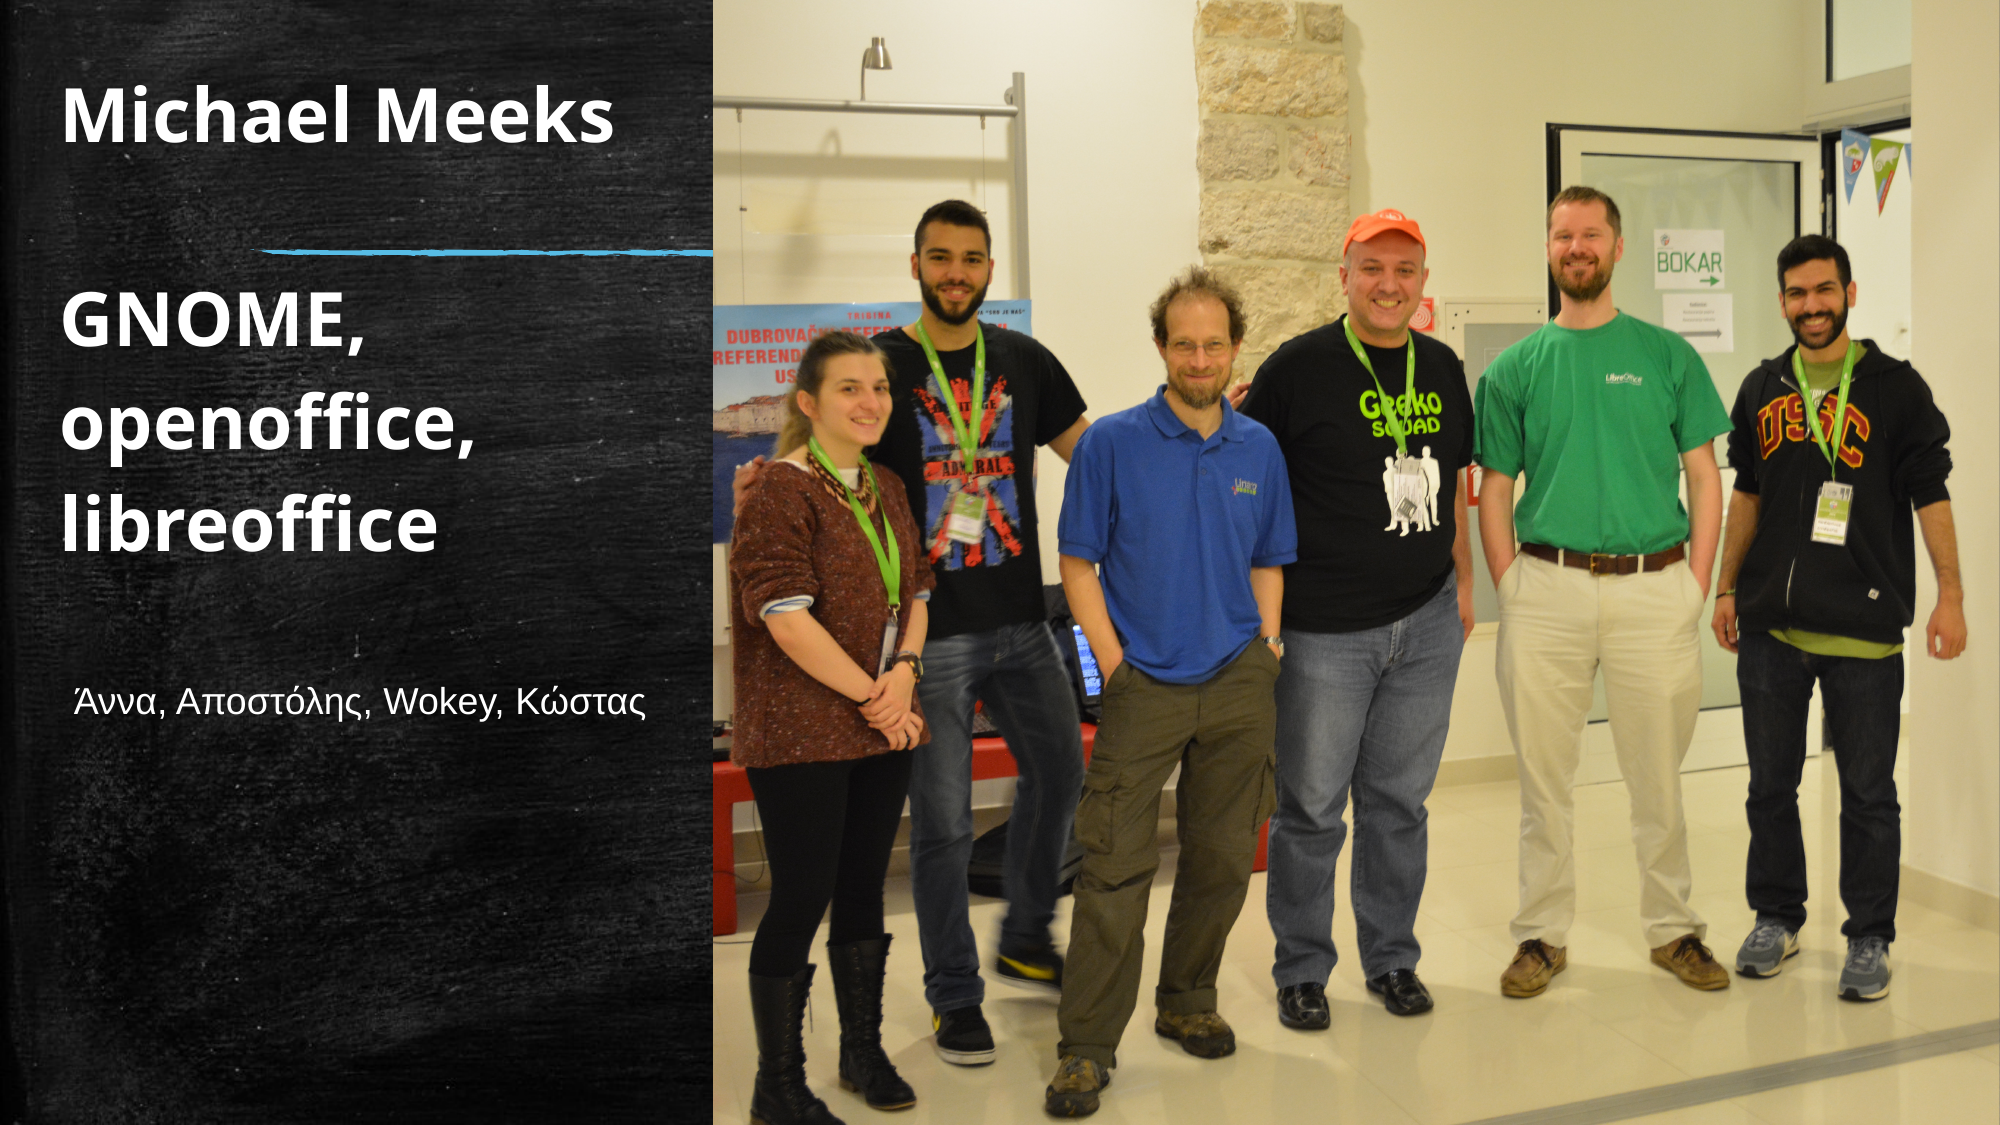

# Michael Meeks GNOME, openoffice, libreoffice
Άννα, Αποστόλης, Wokey, Κώστας